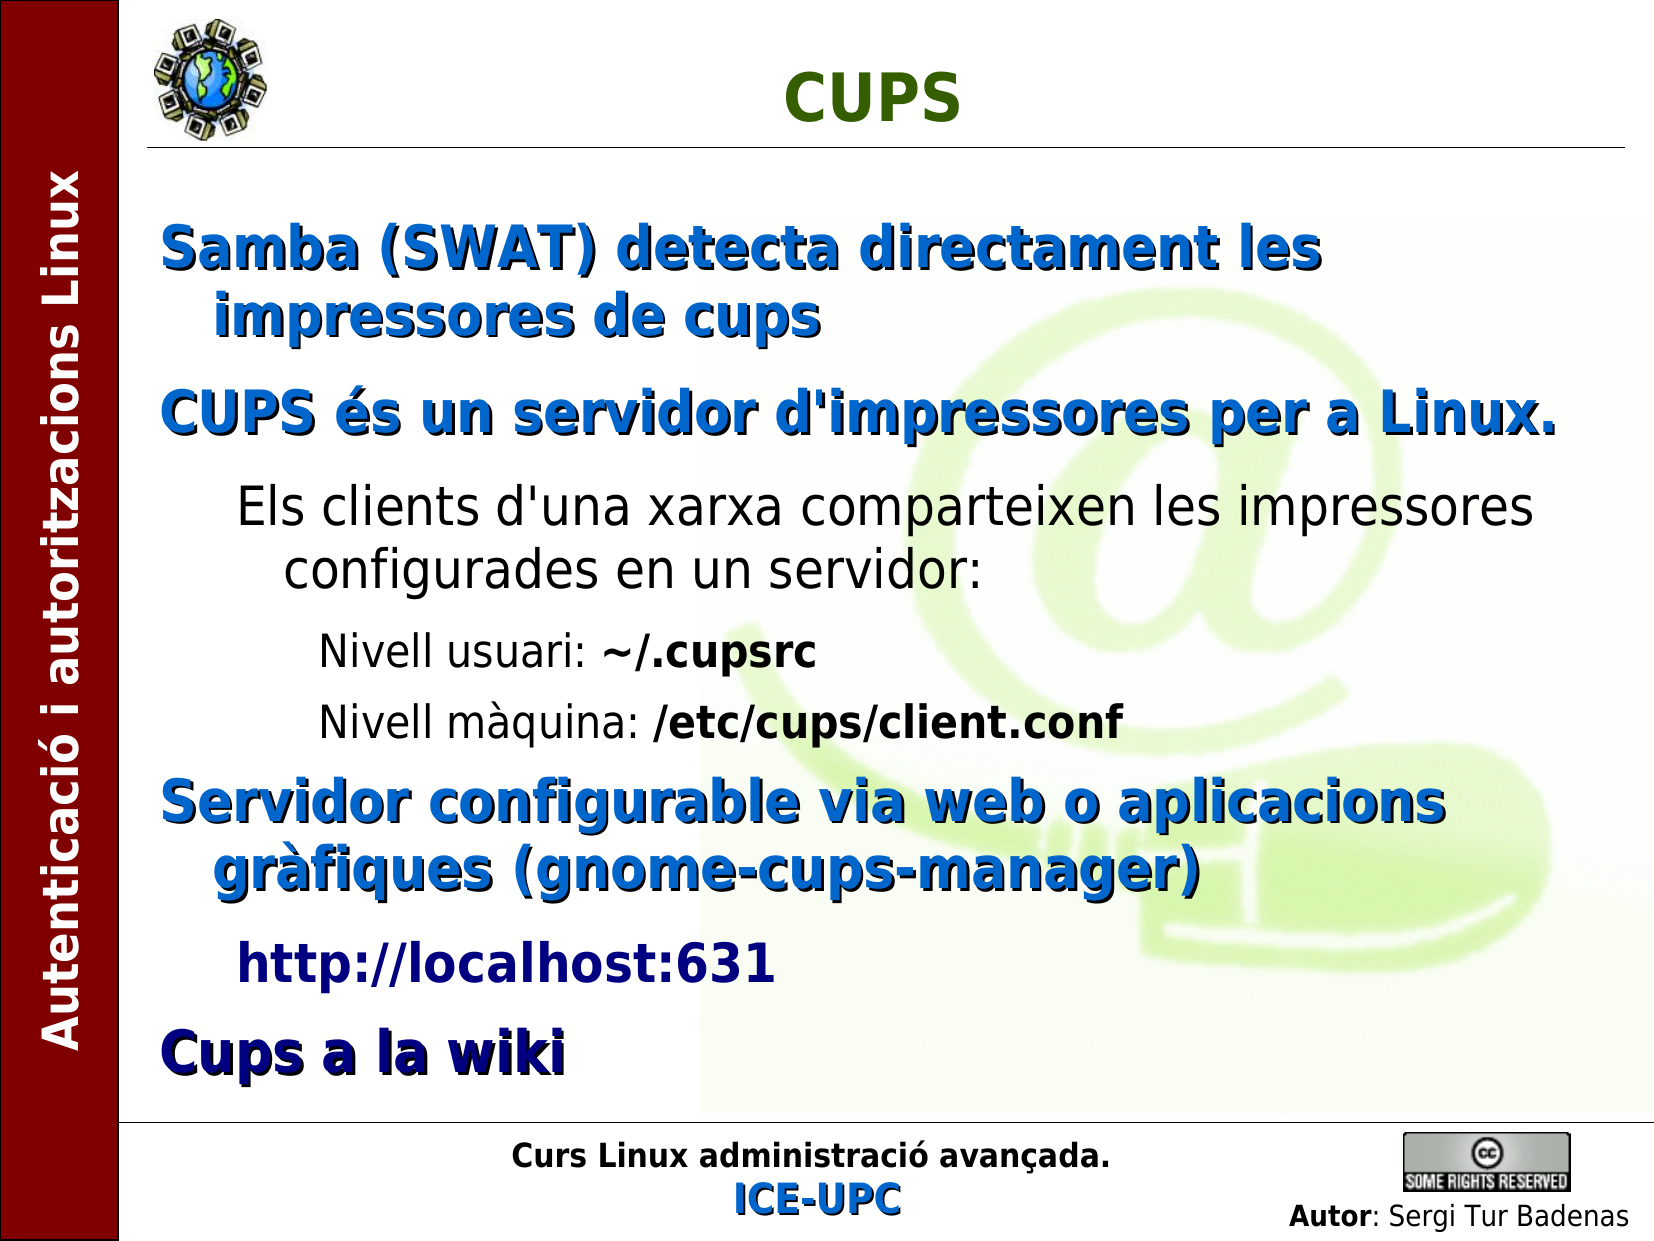

# CUPS
Samba (SWAT) detecta directament les impressores de cups
CUPS és un servidor d'impressores per a Linux.
Els clients d'una xarxa comparteixen les impressores configurades en un servidor:
Nivell usuari: ~/.cupsrc
Nivell màquina: /etc/cups/client.conf
Servidor configurable via web o aplicacions gràfiques (gnome-cups-manager)
http://localhost:631
Cups a la wiki